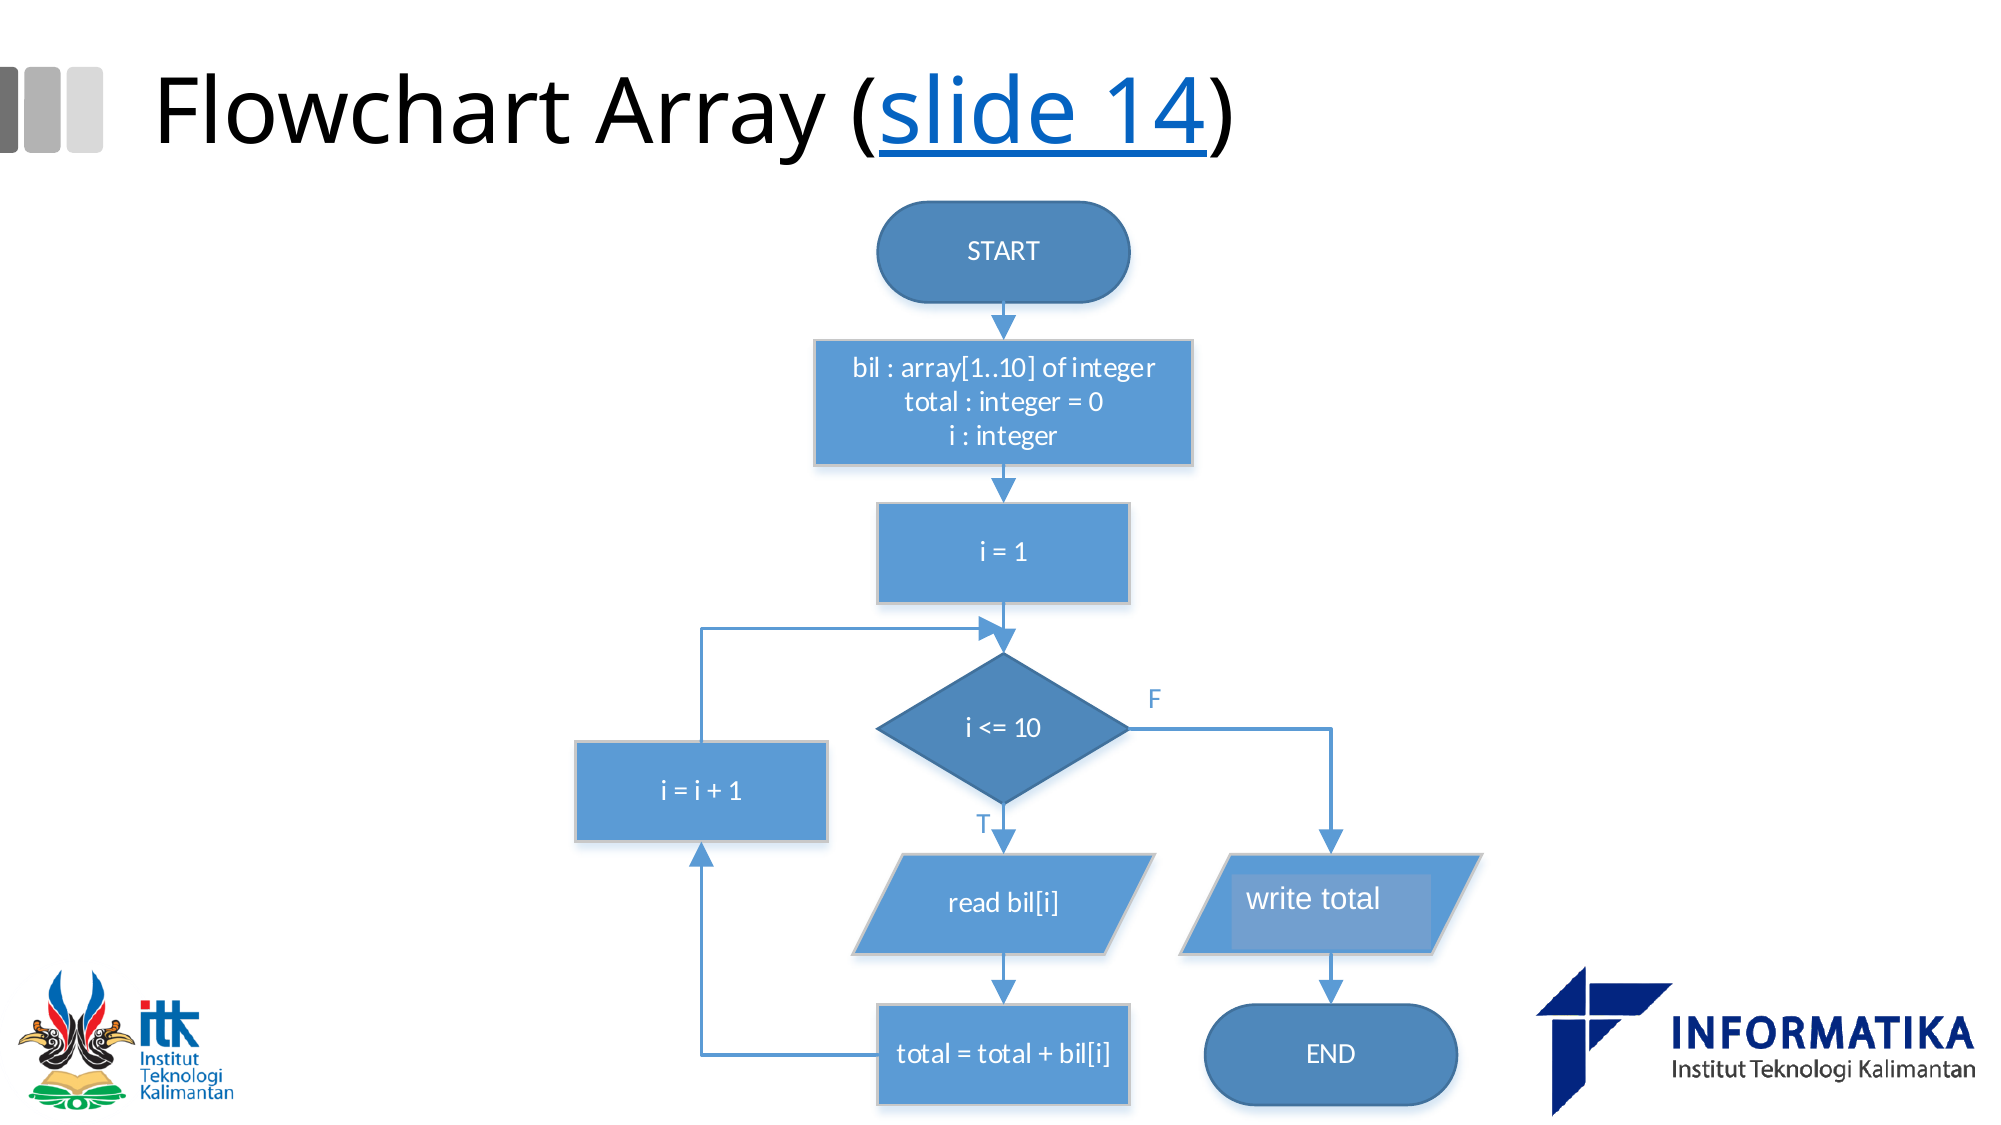

# Flowchart Array (slide 14)
write total